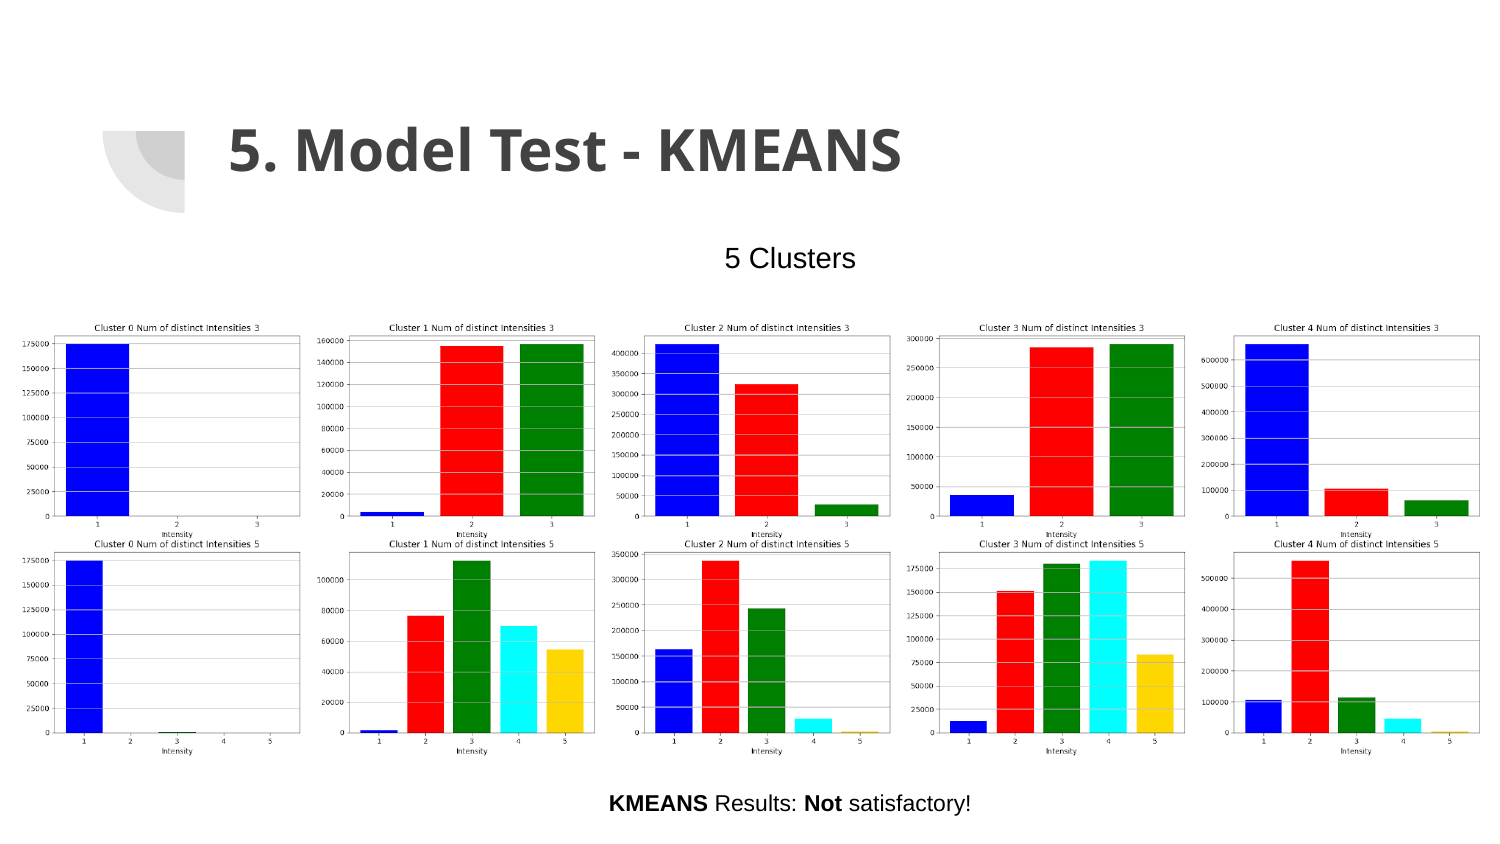

5. Model Test - KMEANS
5 Clusters
#
KMEANS Results: Not satisfactory!